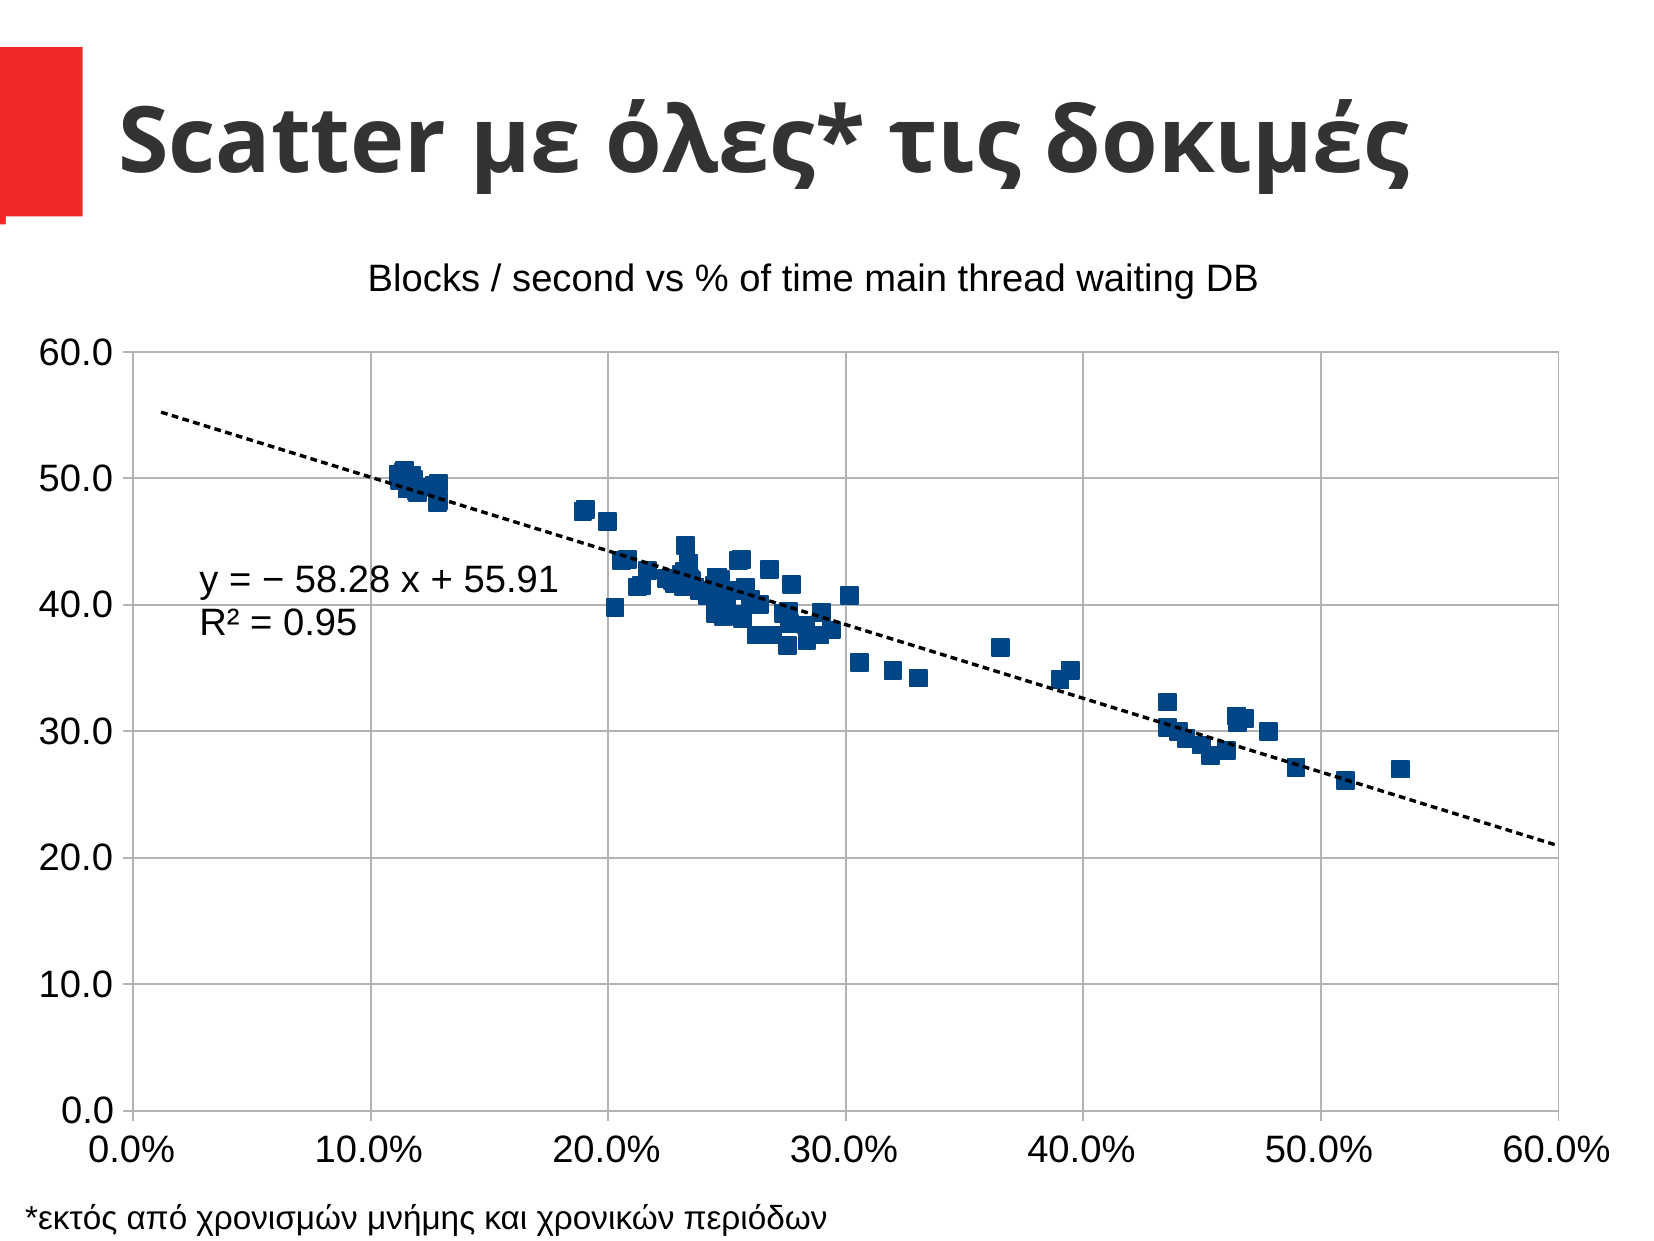

# Scatter με όλες* τις δοκιμές
47
*εκτός από χρονισμών μνήμης και χρονικών περιόδων